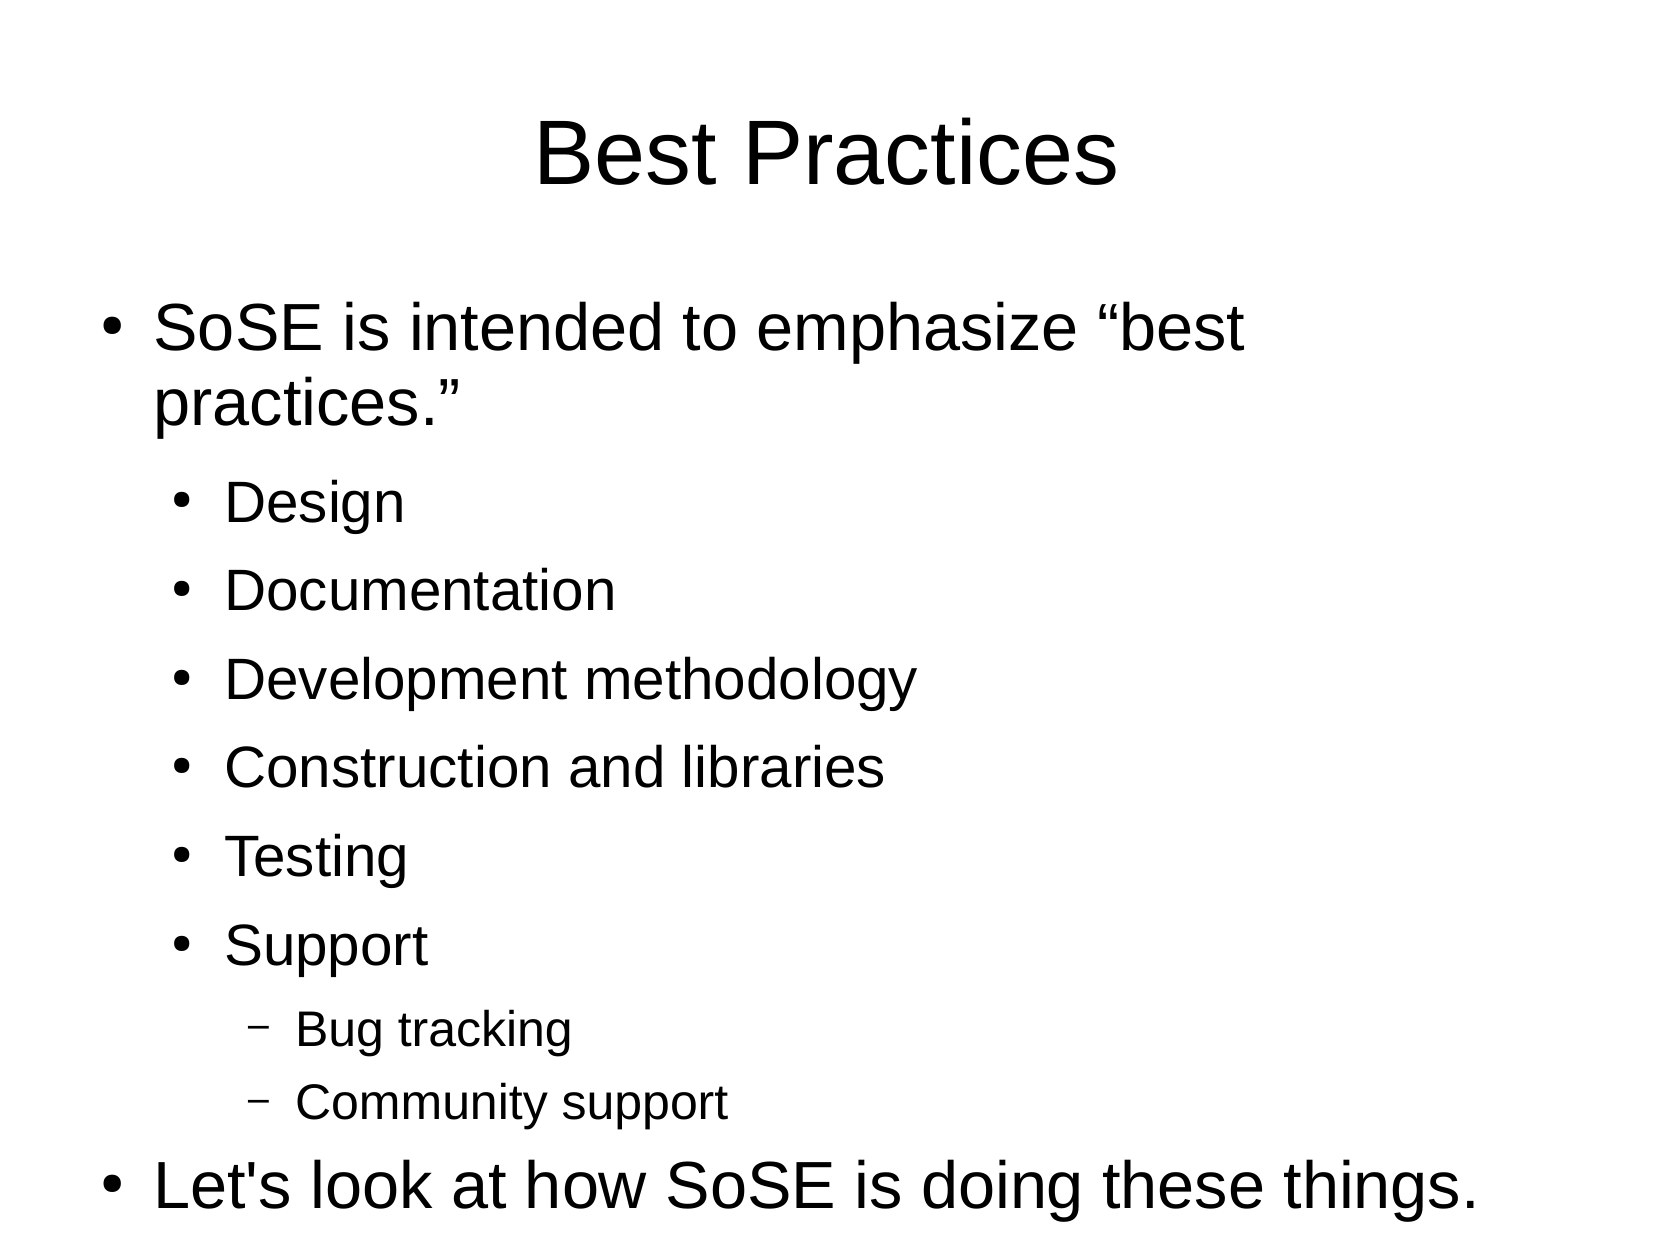

# Best Practices
SoSE is intended to emphasize “best practices.”
Design
Documentation
Development methodology
Construction and libraries
Testing
Support
Bug tracking
Community support
Let's look at how SoSE is doing these things.